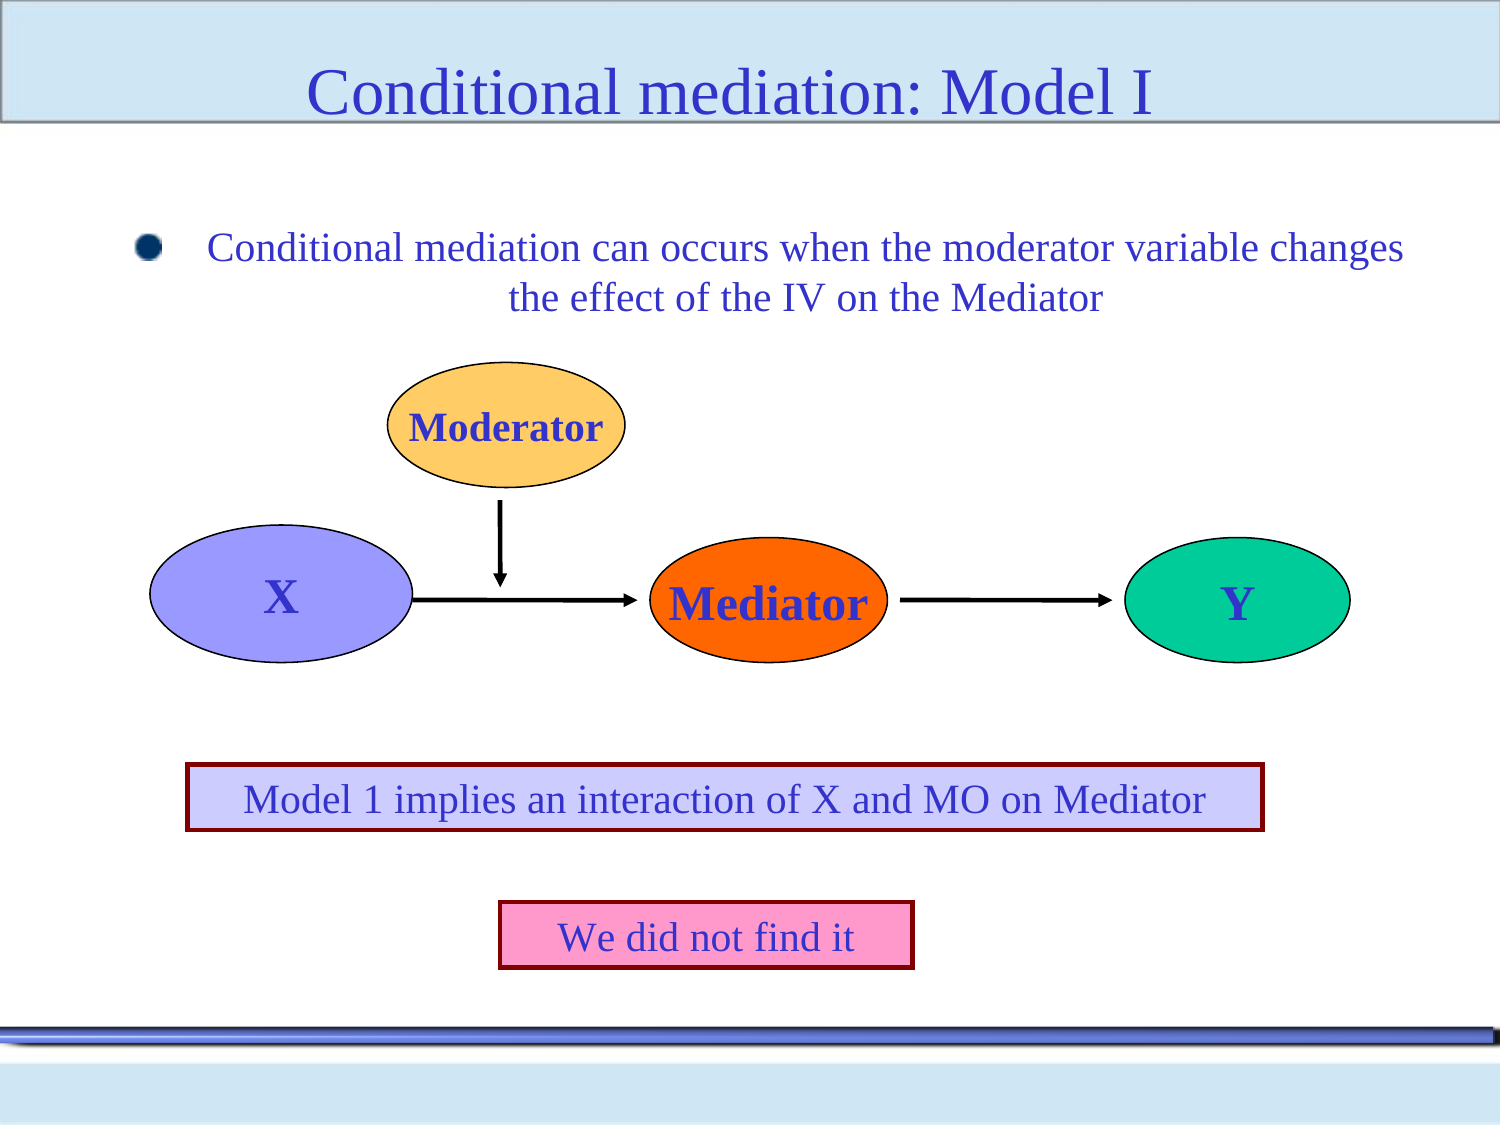

# Conditional mediation: Model I
Conditional mediation can occurs when the moderator variable changes the effect of the IV on the Mediator
Moderator
X
Mediator
Y
Model 1 implies an interaction of X and MO on Mediator
We did not find it